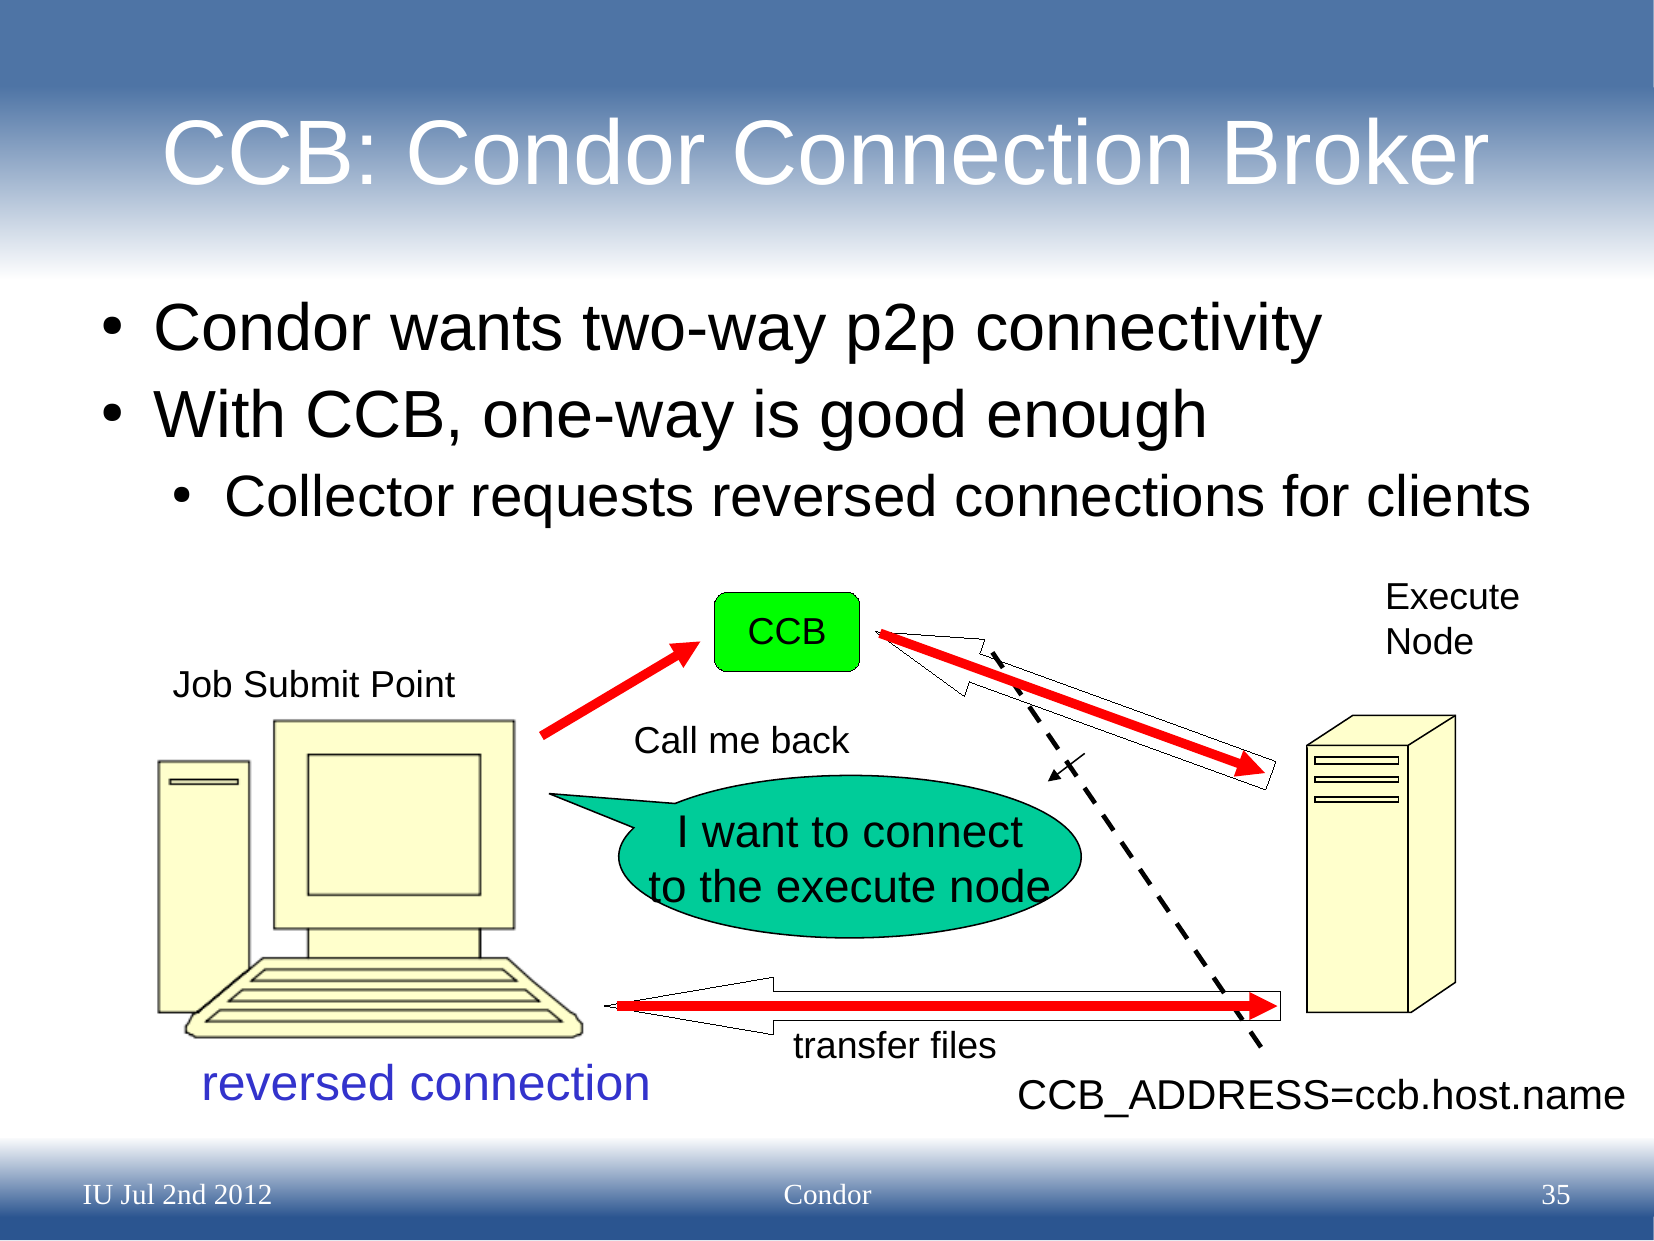

# CCB: Condor Connection Broker
Condor wants two-way p2p connectivity
With CCB, one-way is good enough
Collector requests reversed connections for clients
Execute
Node
CCB
Job Submit Point
Call me back
I want to connect
to the execute node
transfer files
reversed connection
CCB_ADDRESS=ccb.host.name
IU Jul 2nd 2012
Condor
35